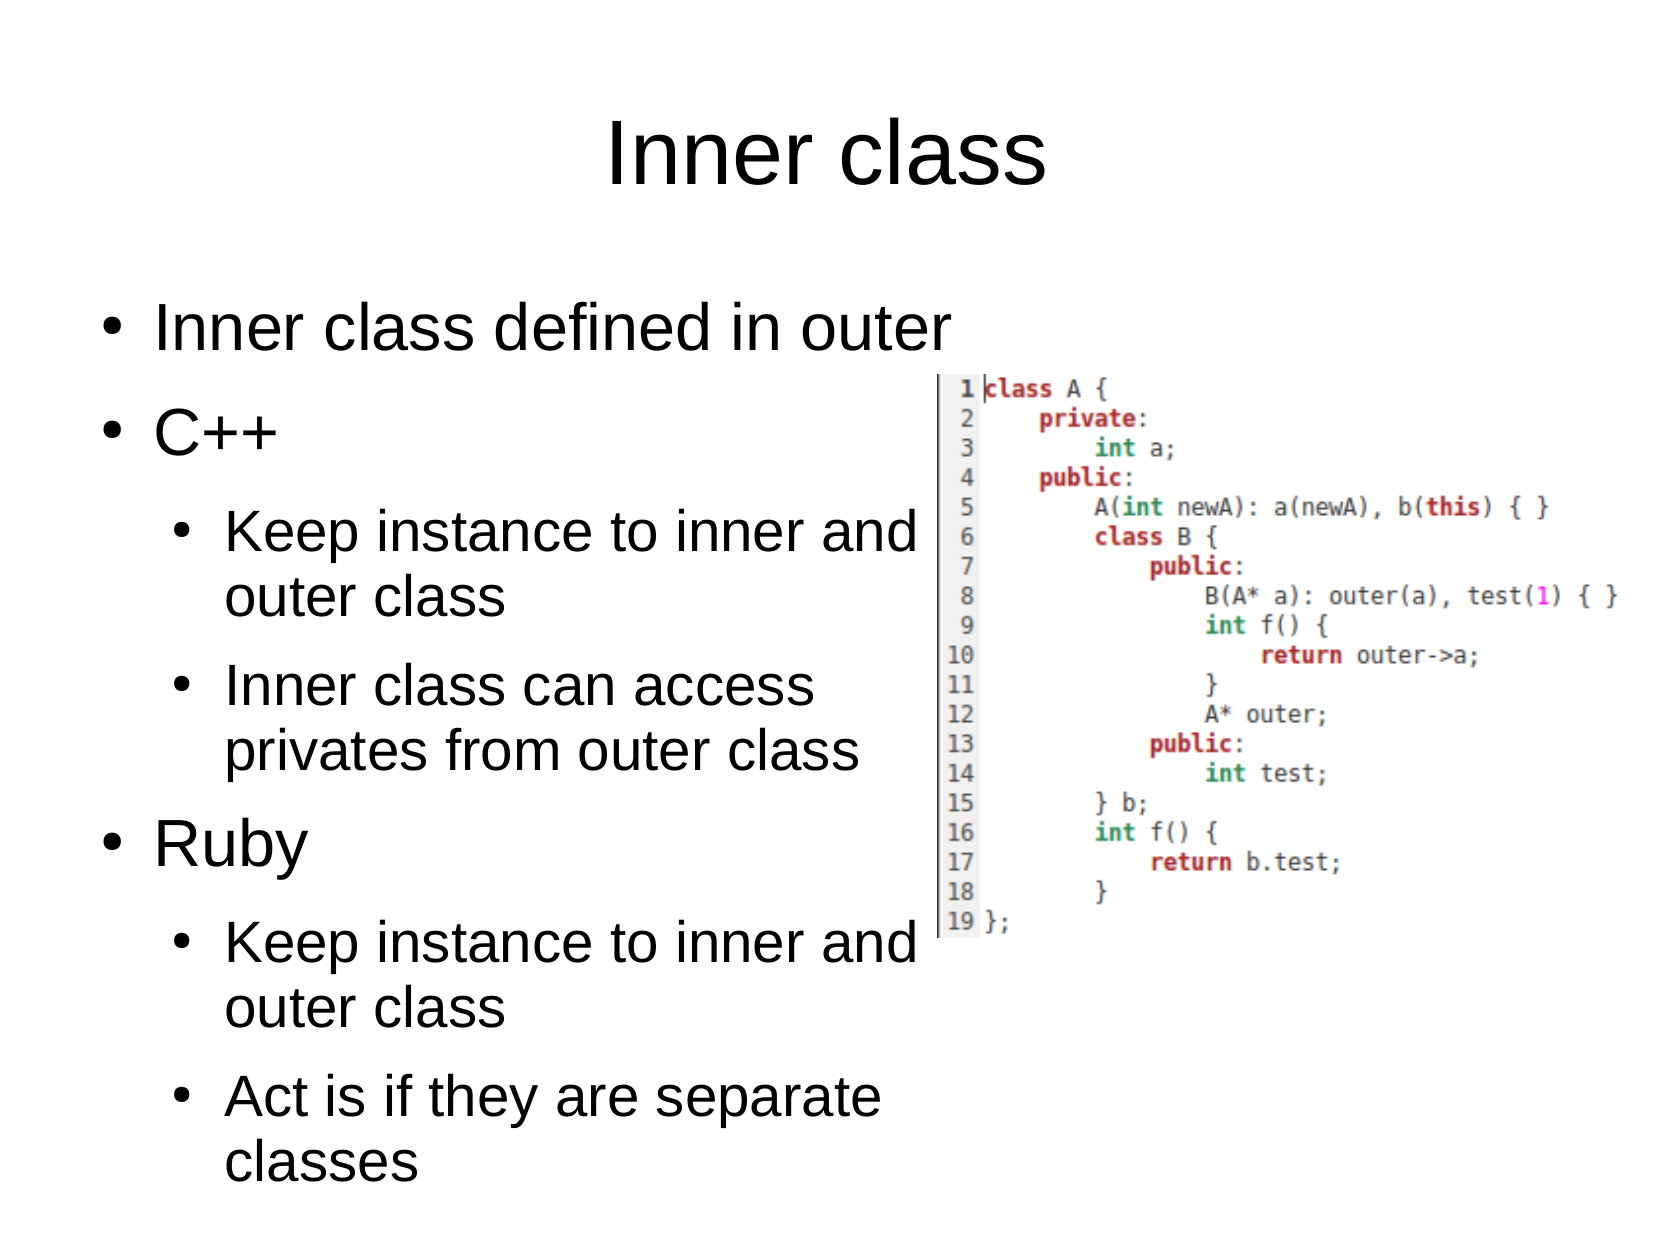

# Inner class
Inner class defined in outer
C++
Keep instance to inner and outer class
Inner class can access privates from outer class
Ruby
Keep instance to inner and outer class
Act is if they are separate classes